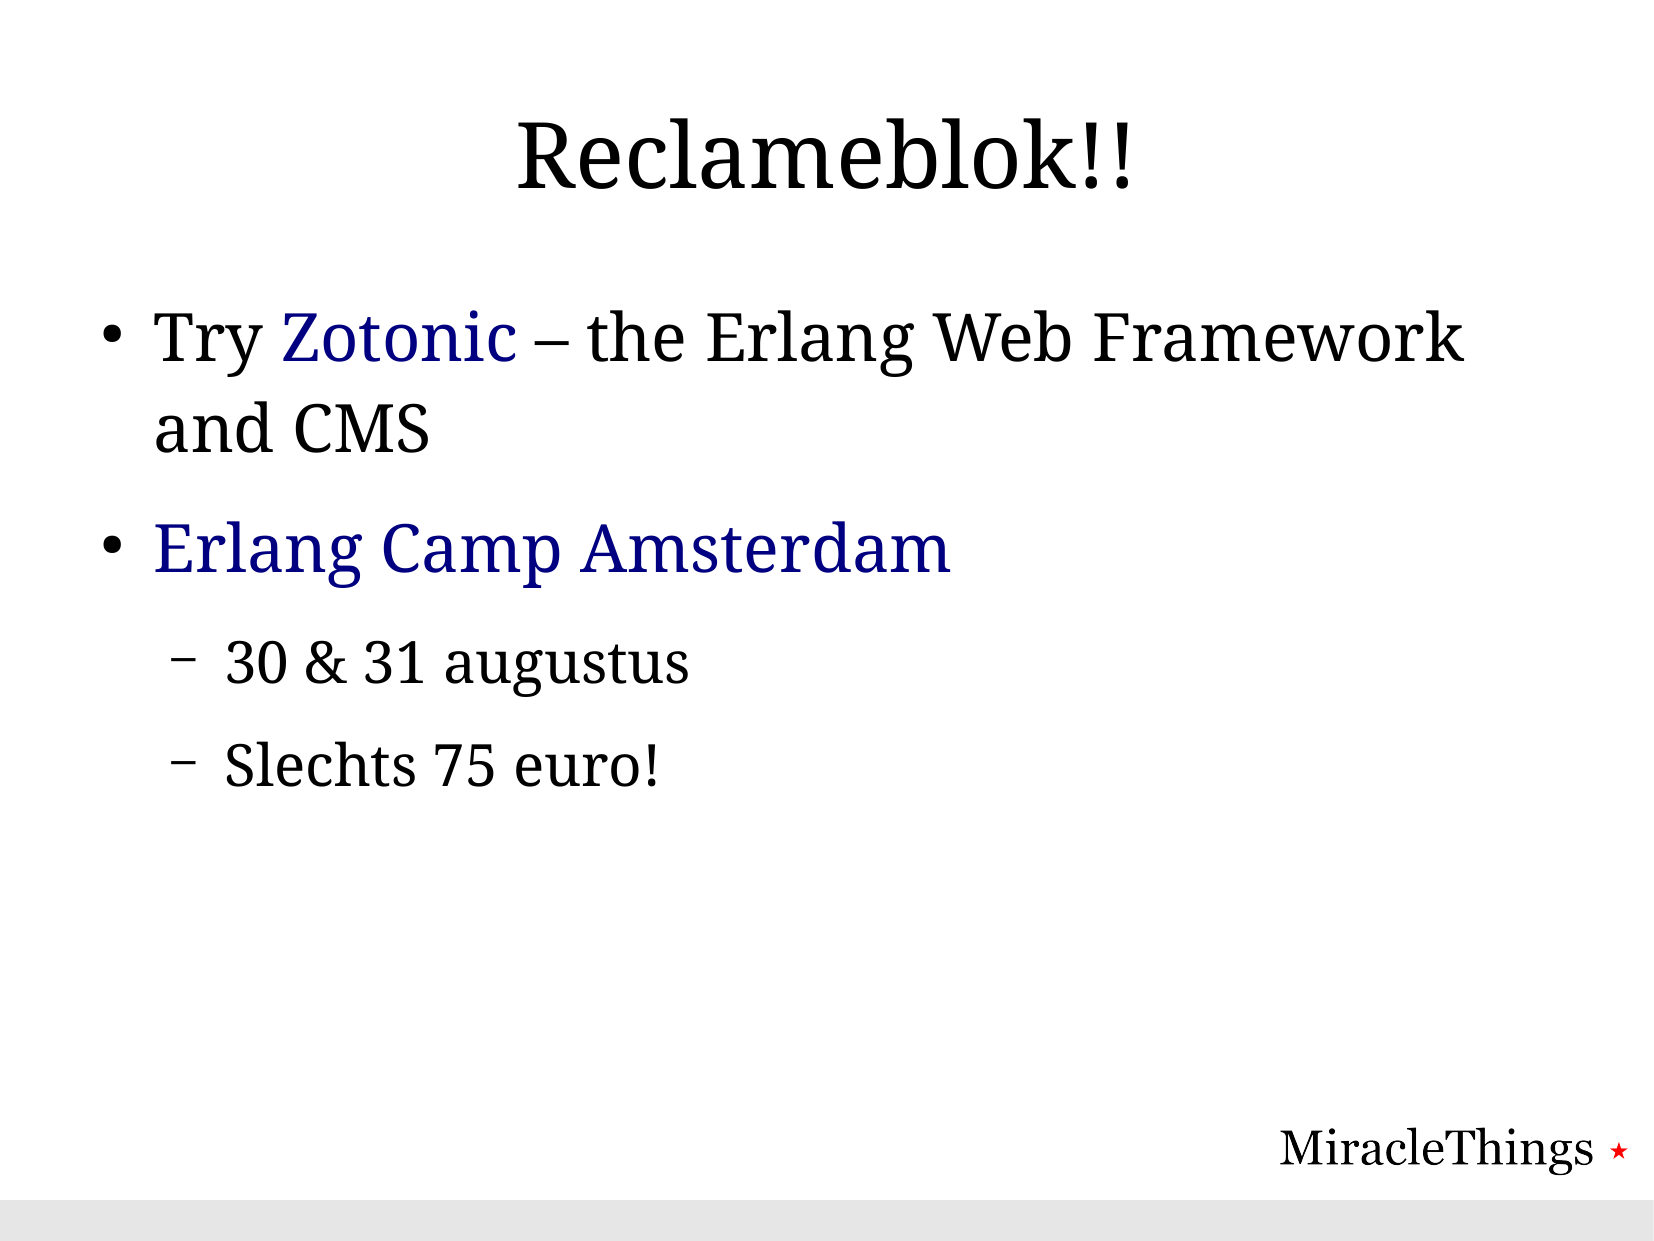

# Reclameblok!!
Try Zotonic – the Erlang Web Framework and CMS
Erlang Camp Amsterdam
30 & 31 augustus
Slechts 75 euro!